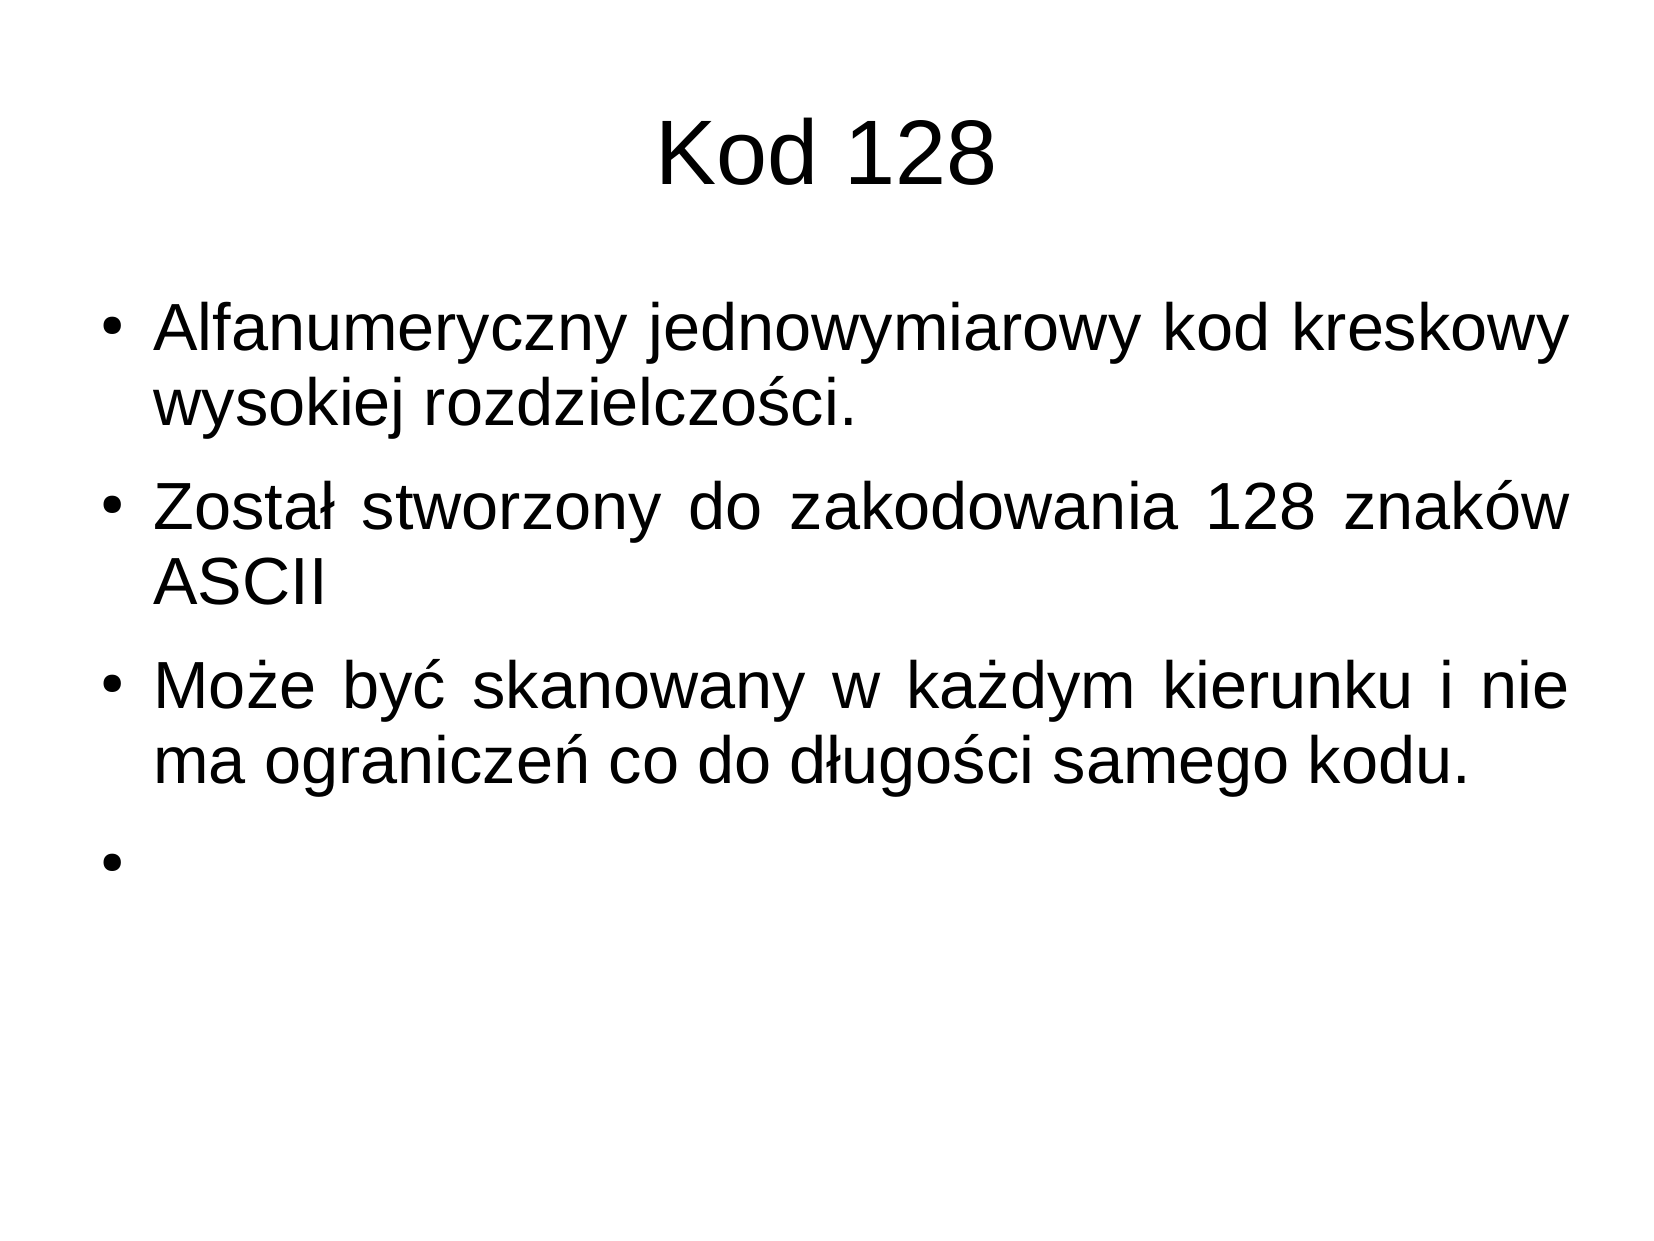

# Kod 128
Alfanumeryczny jednowymiarowy kod kreskowy wysokiej rozdzielczości.
Został stworzony do zakodowania 128 znaków ASCII
Może być skanowany w każdym kierunku i nie ma ograniczeń co do długości samego kodu.